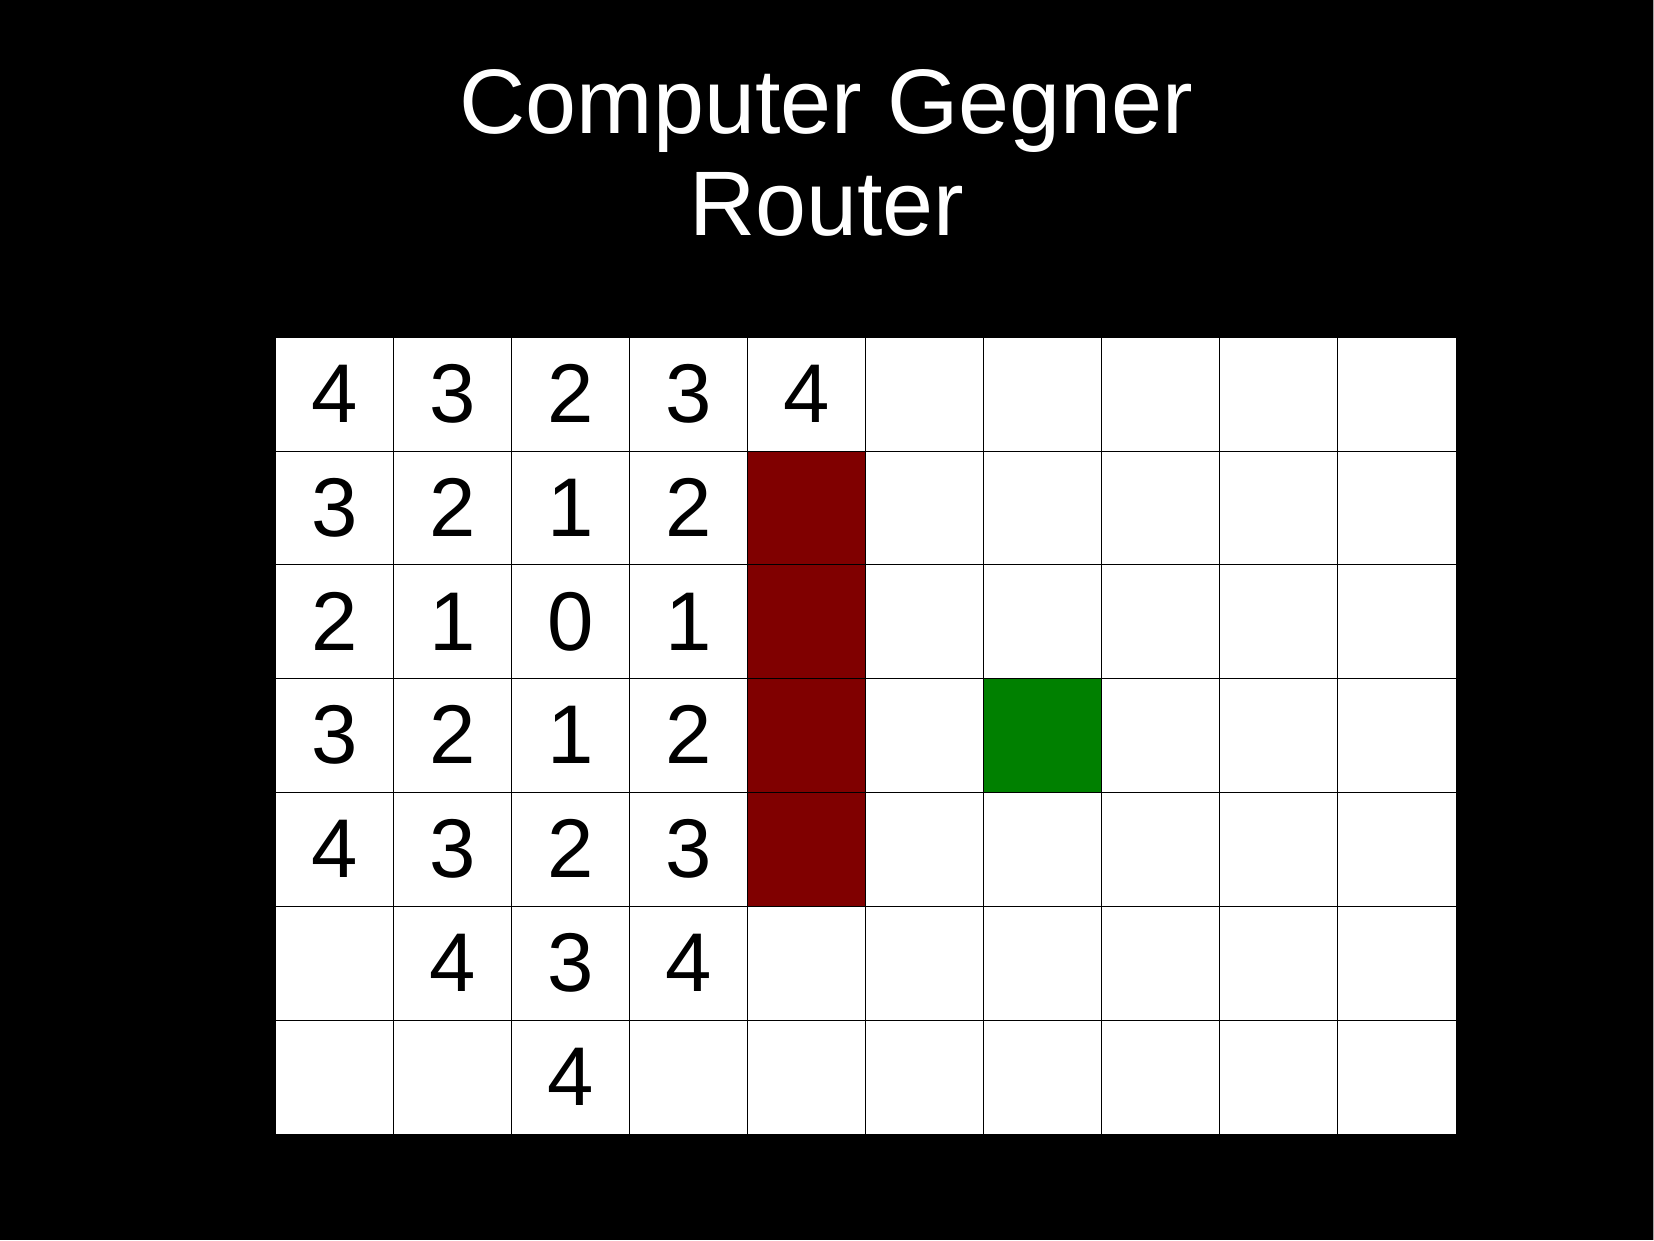

# Computer Gegner Router
| 4 | 3 | 2 | 3 | 4 | | | | | |
| --- | --- | --- | --- | --- | --- | --- | --- | --- | --- |
| 3 | 2 | 1 | 2 | | | | | | |
| 2 | 1 | 0 | 1 | | | | | | |
| 3 | 2 | 1 | 2 | | | | | | |
| 4 | 3 | 2 | 3 | | | | | | |
| | 4 | 3 | 4 | | | | | | |
| | | 4 | | | | | | | |